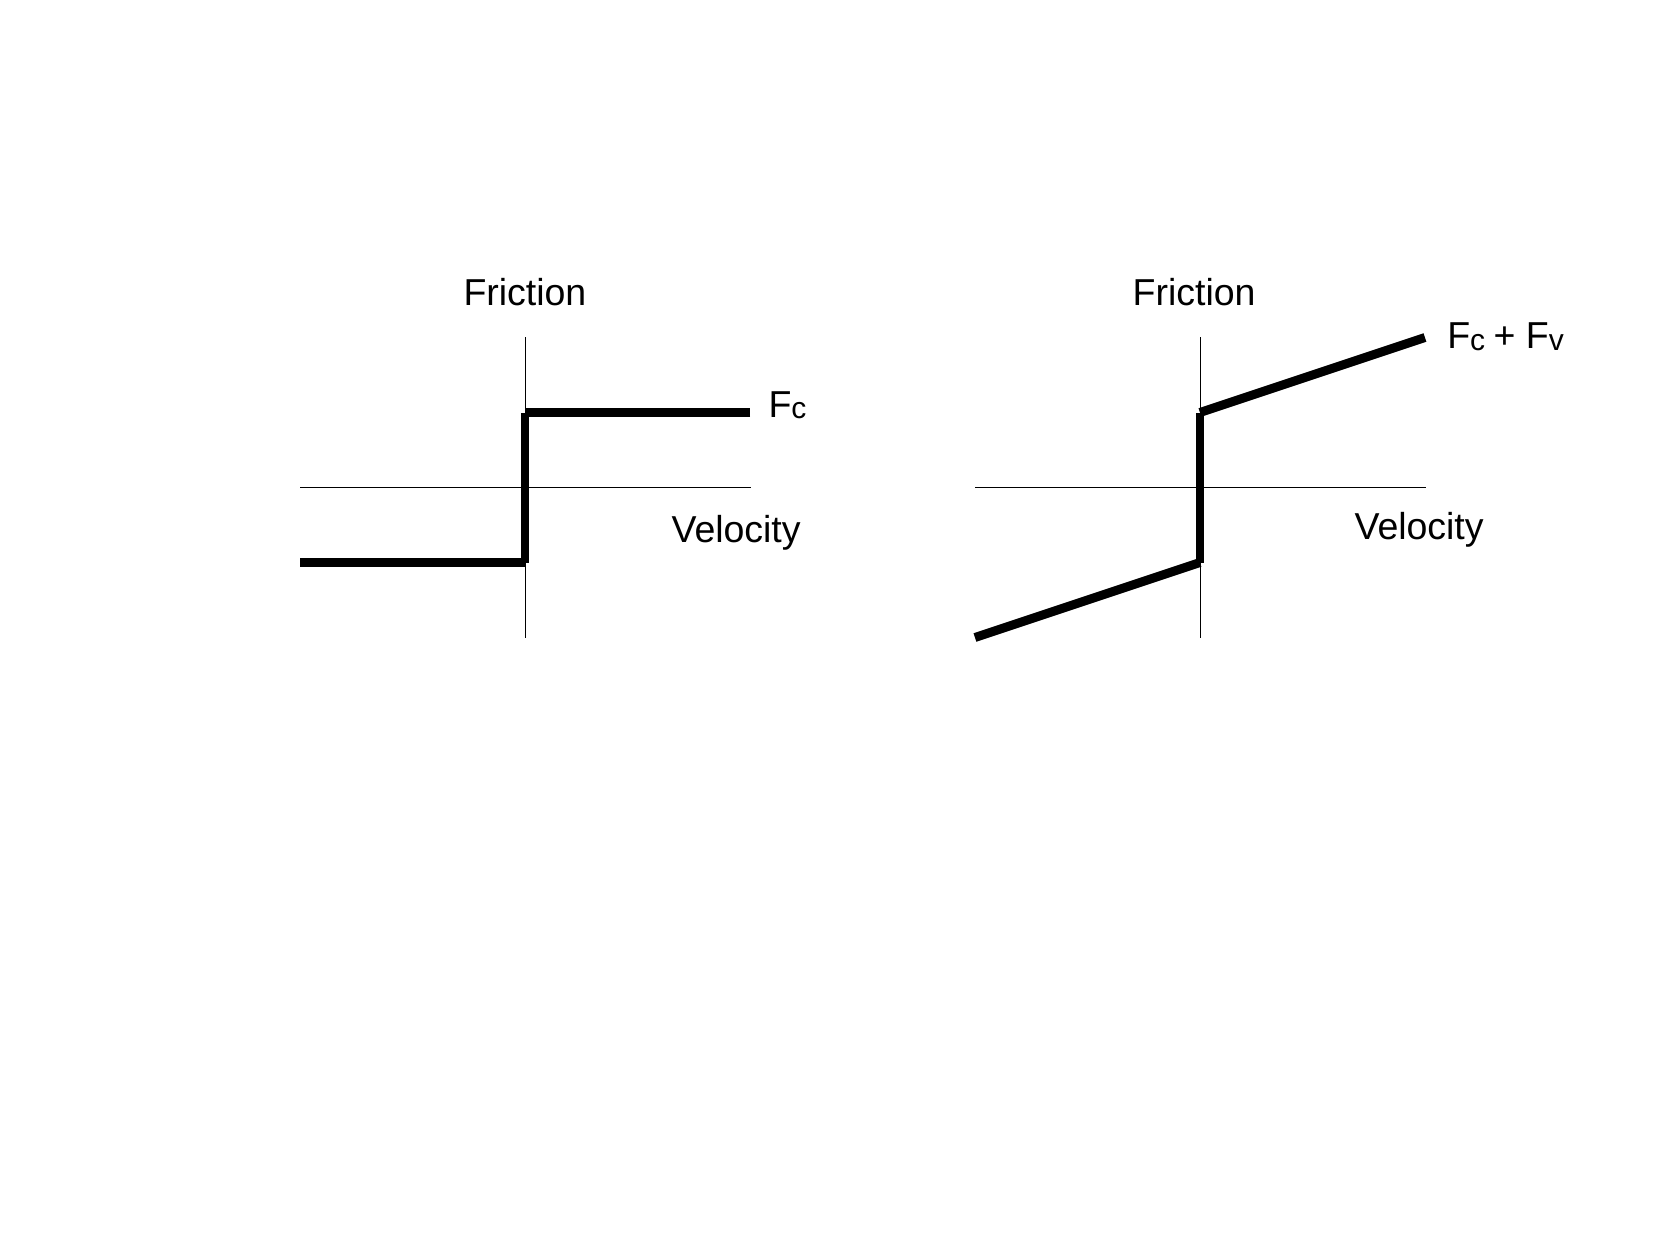

Friction
Friction
Fc + Fv
Fc
Velocity
Velocity